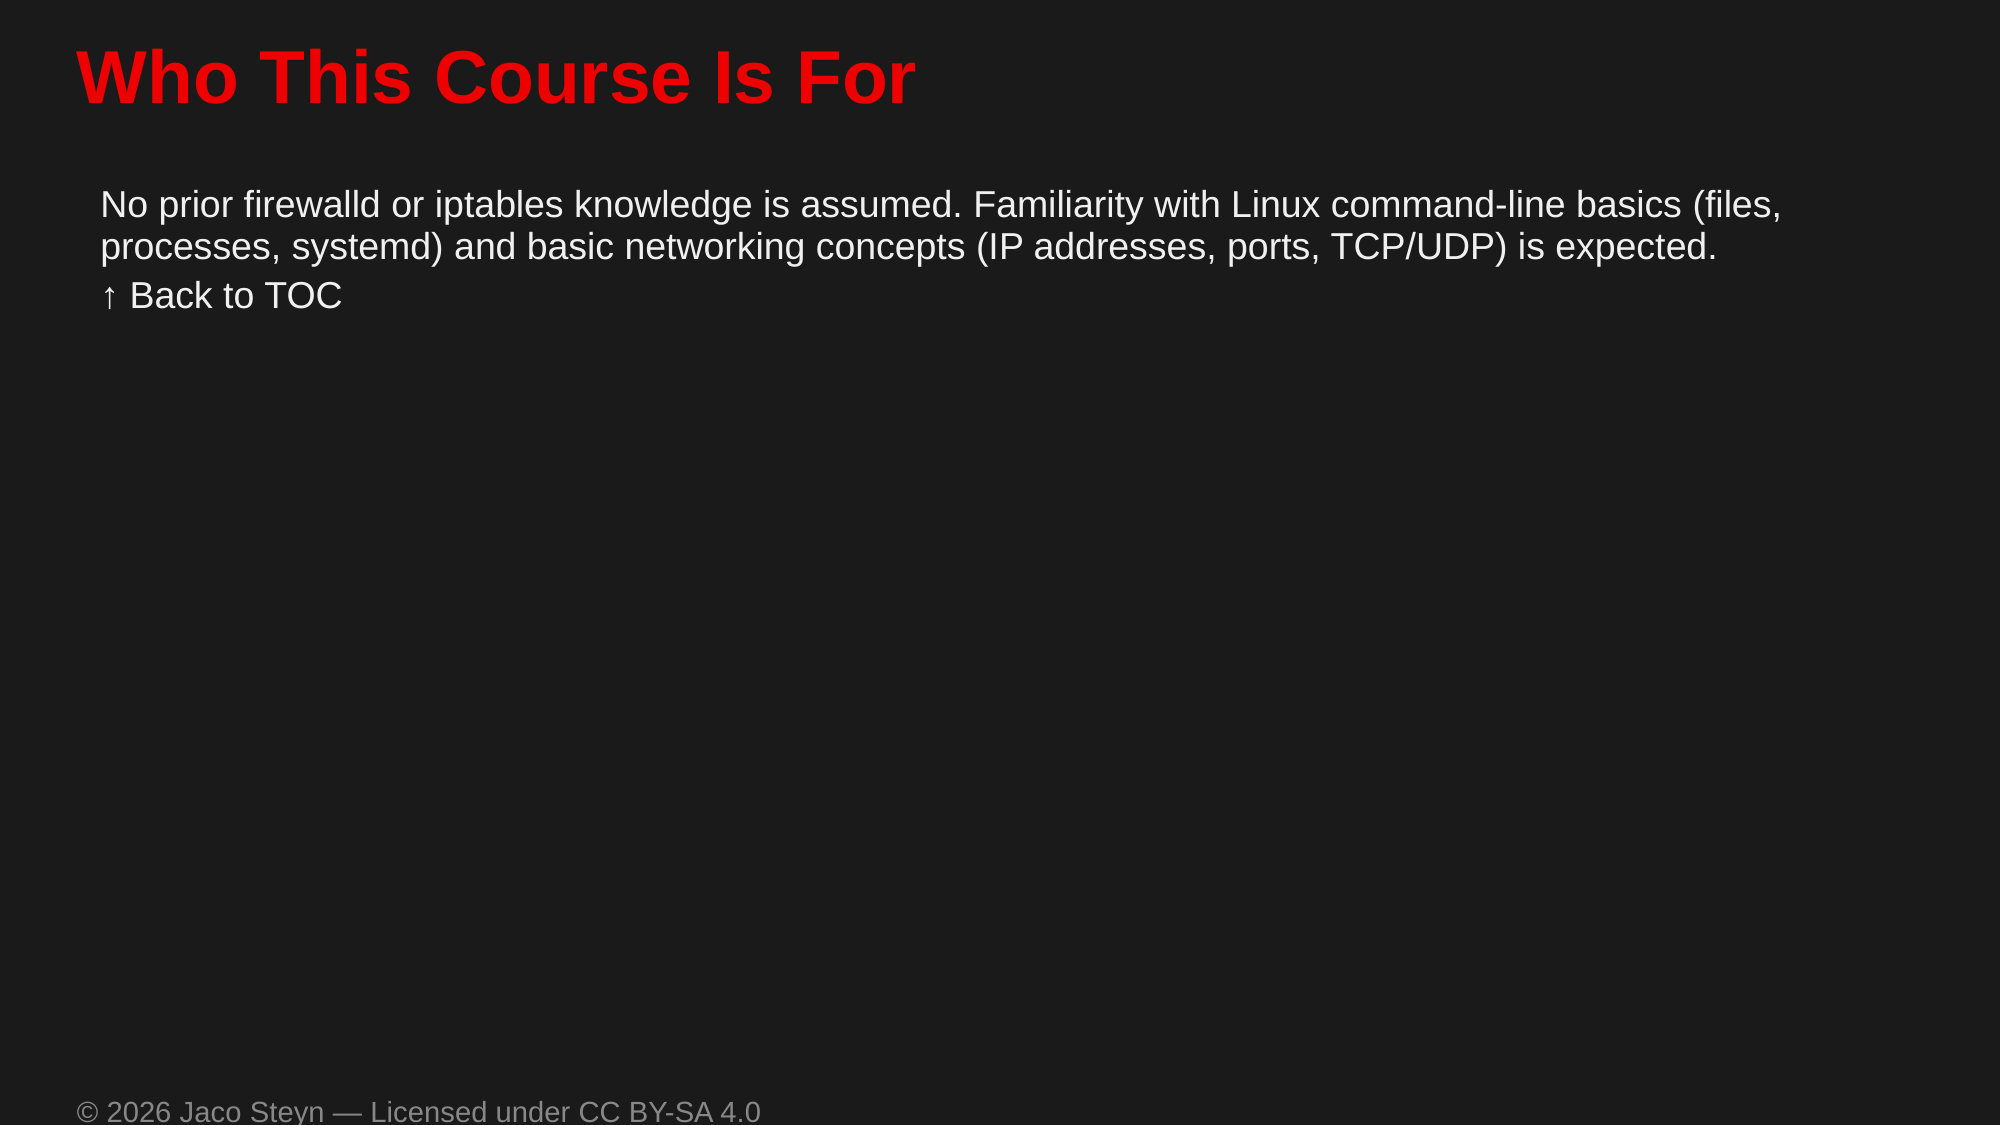

Who This Course Is For
No prior firewalld or iptables knowledge is assumed. Familiarity with Linux command-line basics (files, processes, systemd) and basic networking concepts (IP addresses, ports, TCP/UDP) is expected.
↑ Back to TOC
© 2026 Jaco Steyn — Licensed under CC BY-SA 4.0